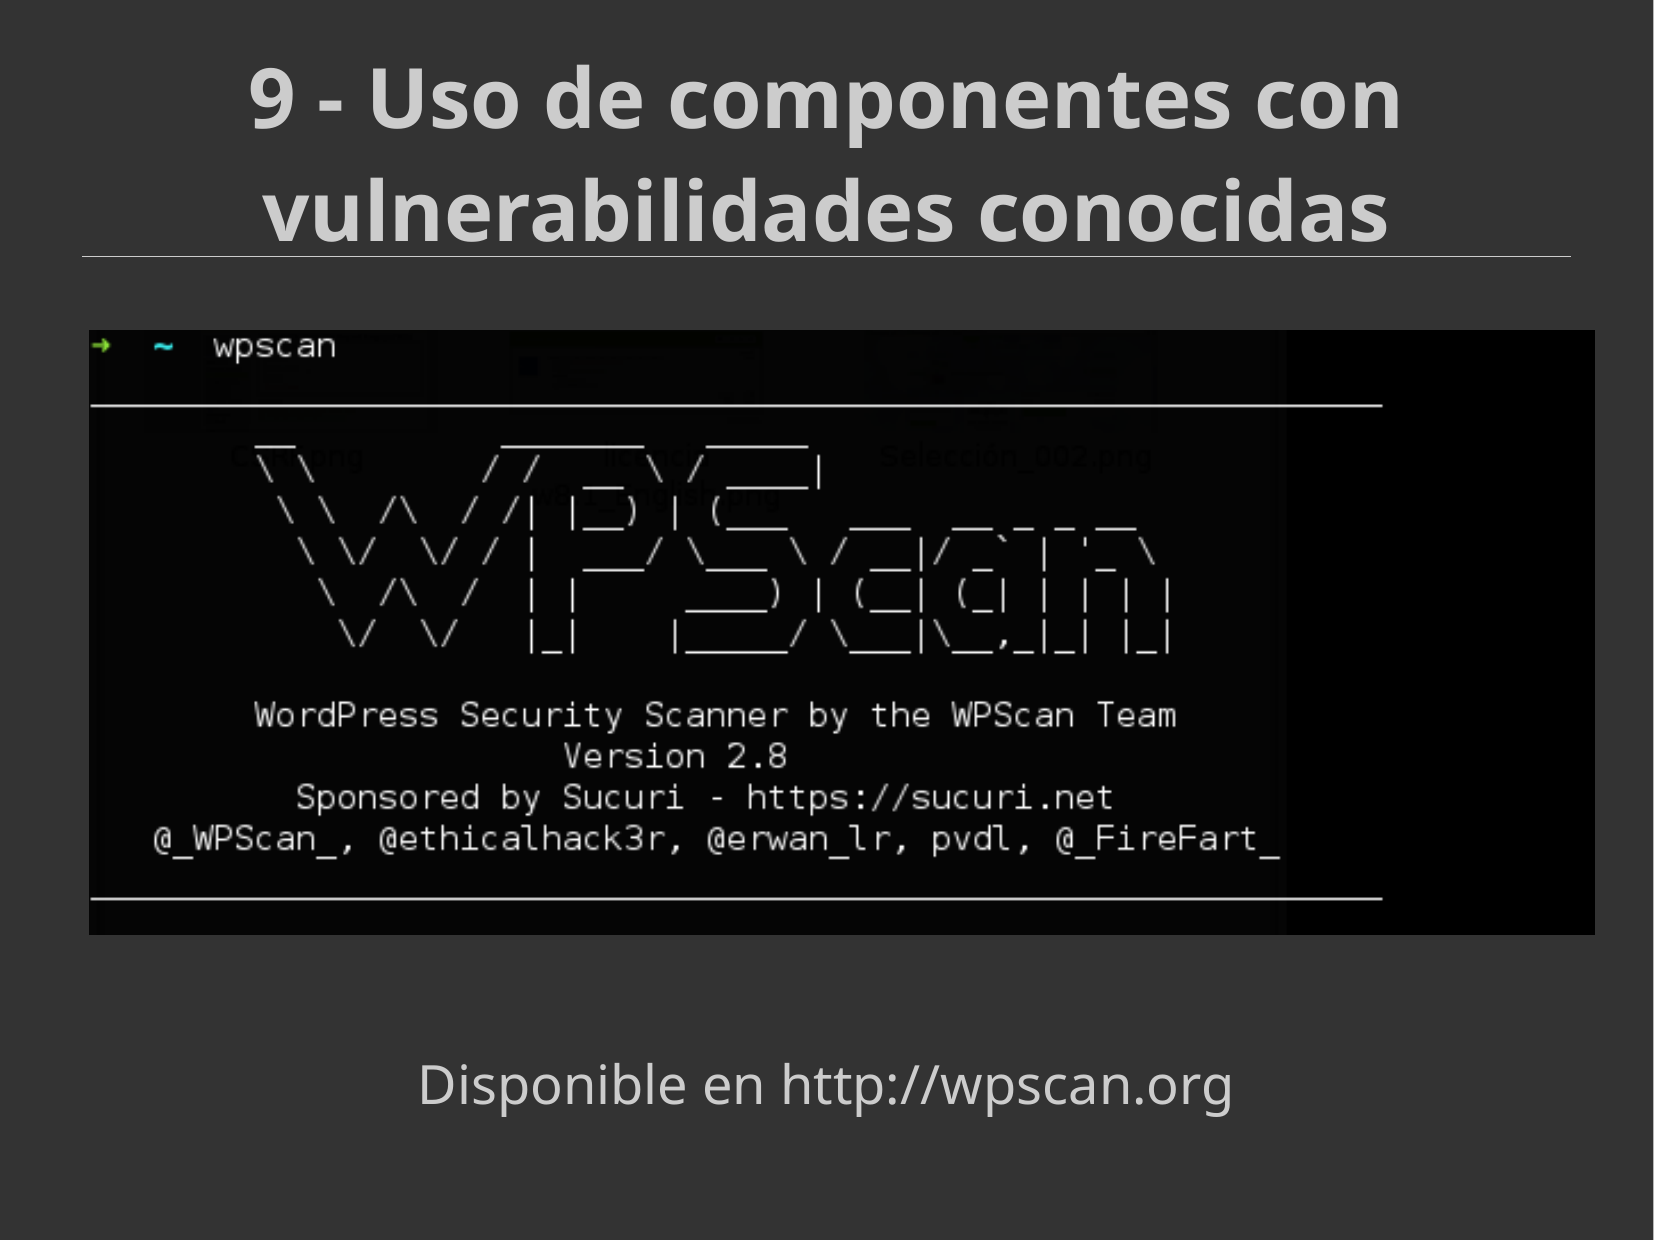

# 9 - Uso de componentes con vulnerabilidades conocidas
Disponible en http://wpscan.org